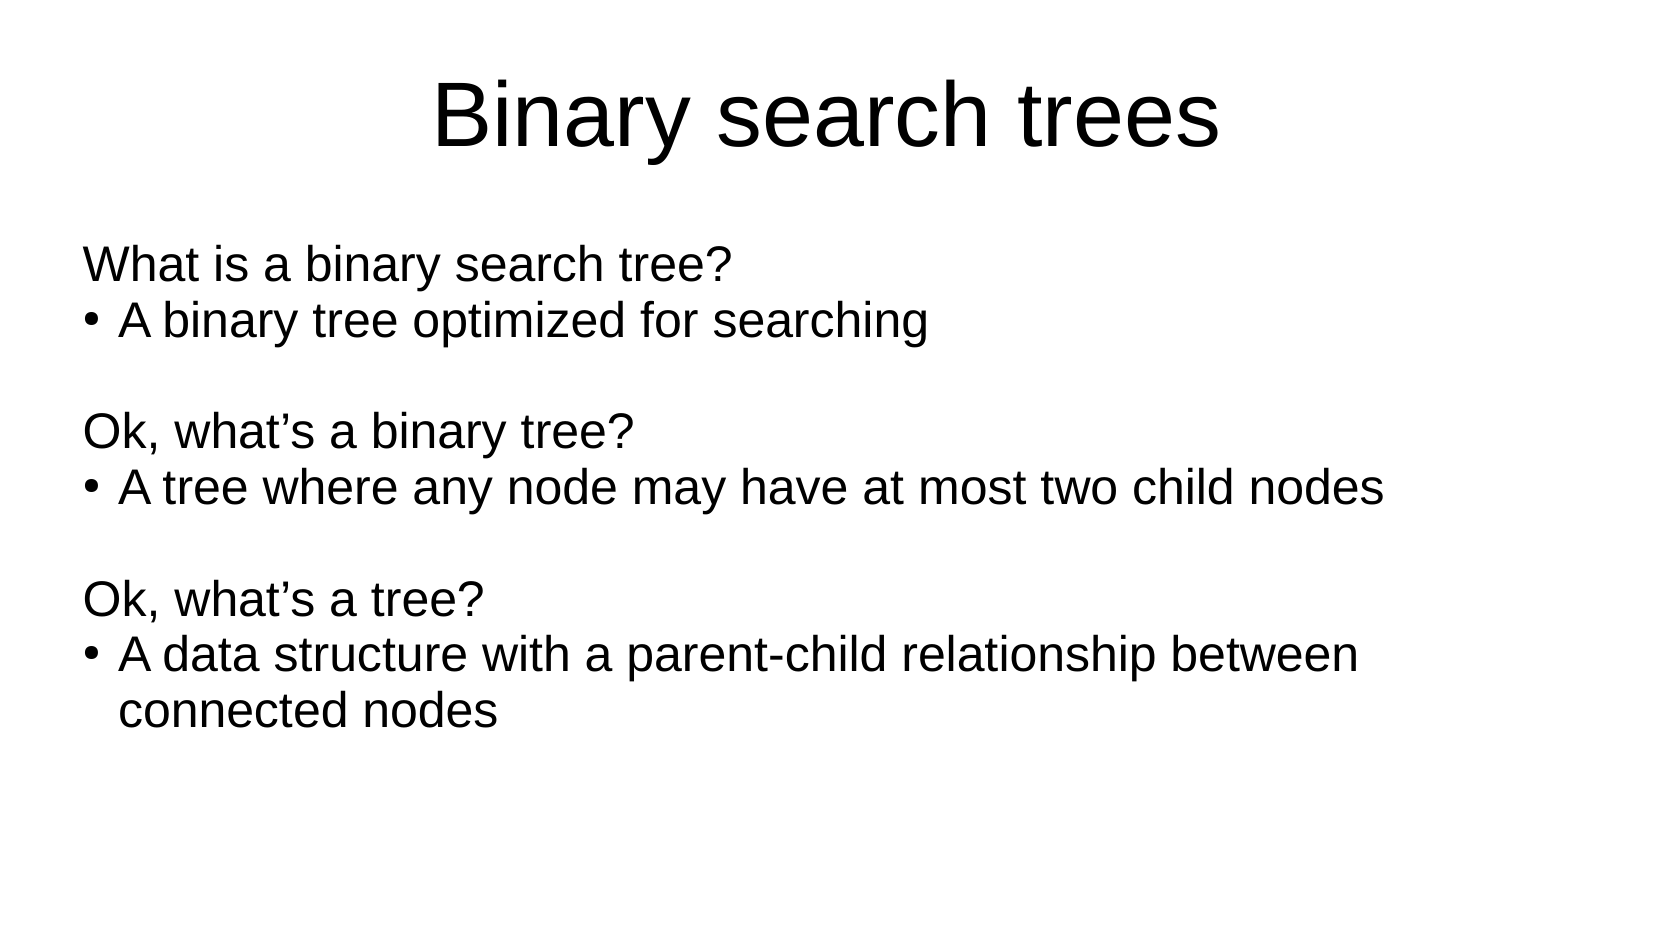

# Binary search trees
What is a binary search tree?
A binary tree optimized for searching
Ok, what’s a binary tree?
A tree where any node may have at most two child nodes
Ok, what’s a tree?
A data structure with a parent-child relationship between connected nodes